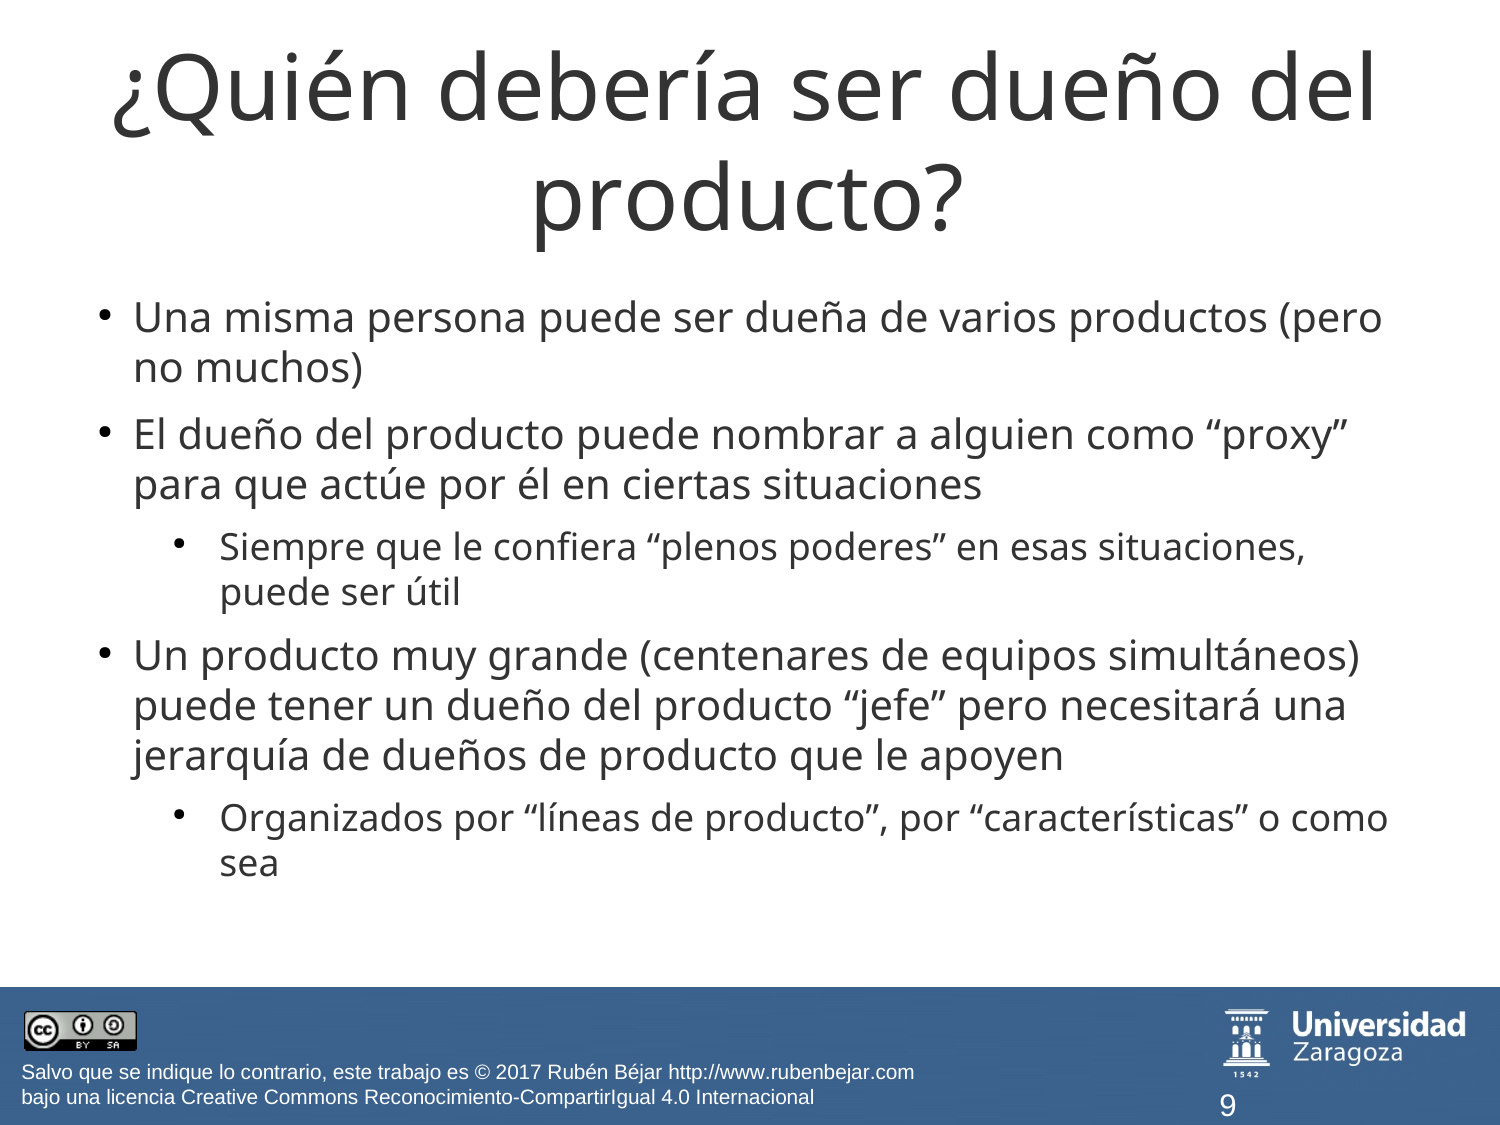

# ¿Quién debería ser dueño del producto?
Una misma persona puede ser dueña de varios productos (pero no muchos)
El dueño del producto puede nombrar a alguien como “proxy” para que actúe por él en ciertas situaciones
Siempre que le confiera “plenos poderes” en esas situaciones, puede ser útil
Un producto muy grande (centenares de equipos simultáneos) puede tener un dueño del producto “jefe” pero necesitará una jerarquía de dueños de producto que le apoyen
Organizados por “líneas de producto”, por “características” o como sea